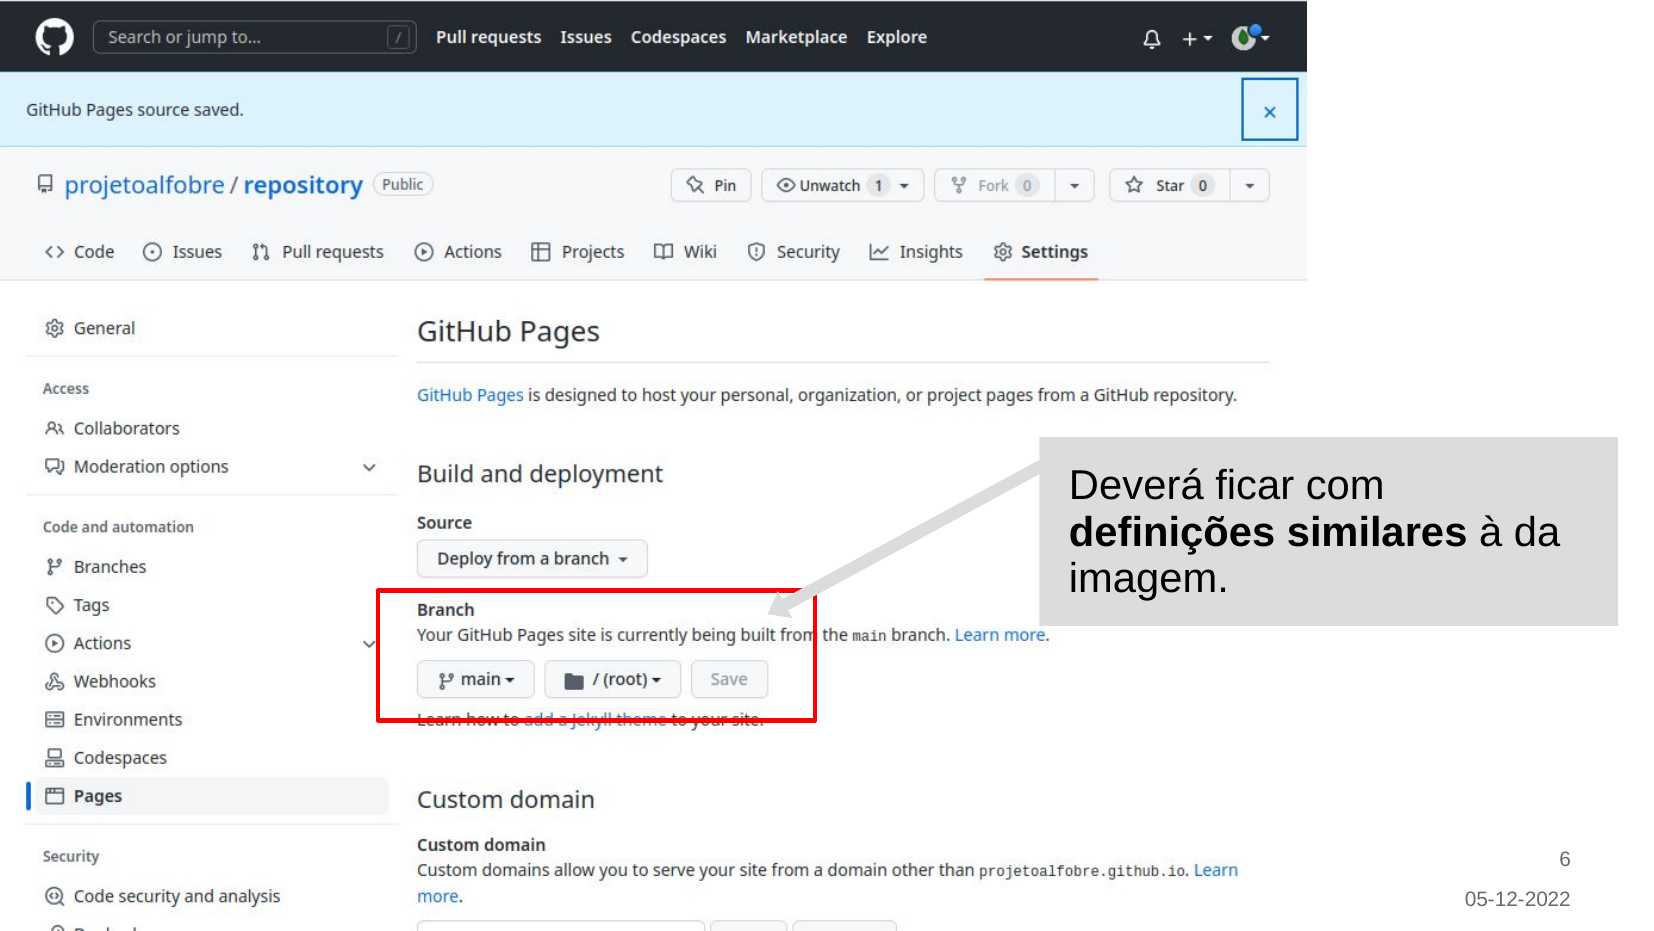

# Deverá ficar com definições similares à da imagem.
@ Celorico da Beira | Nelson Gonçalves
6
05-12-2022